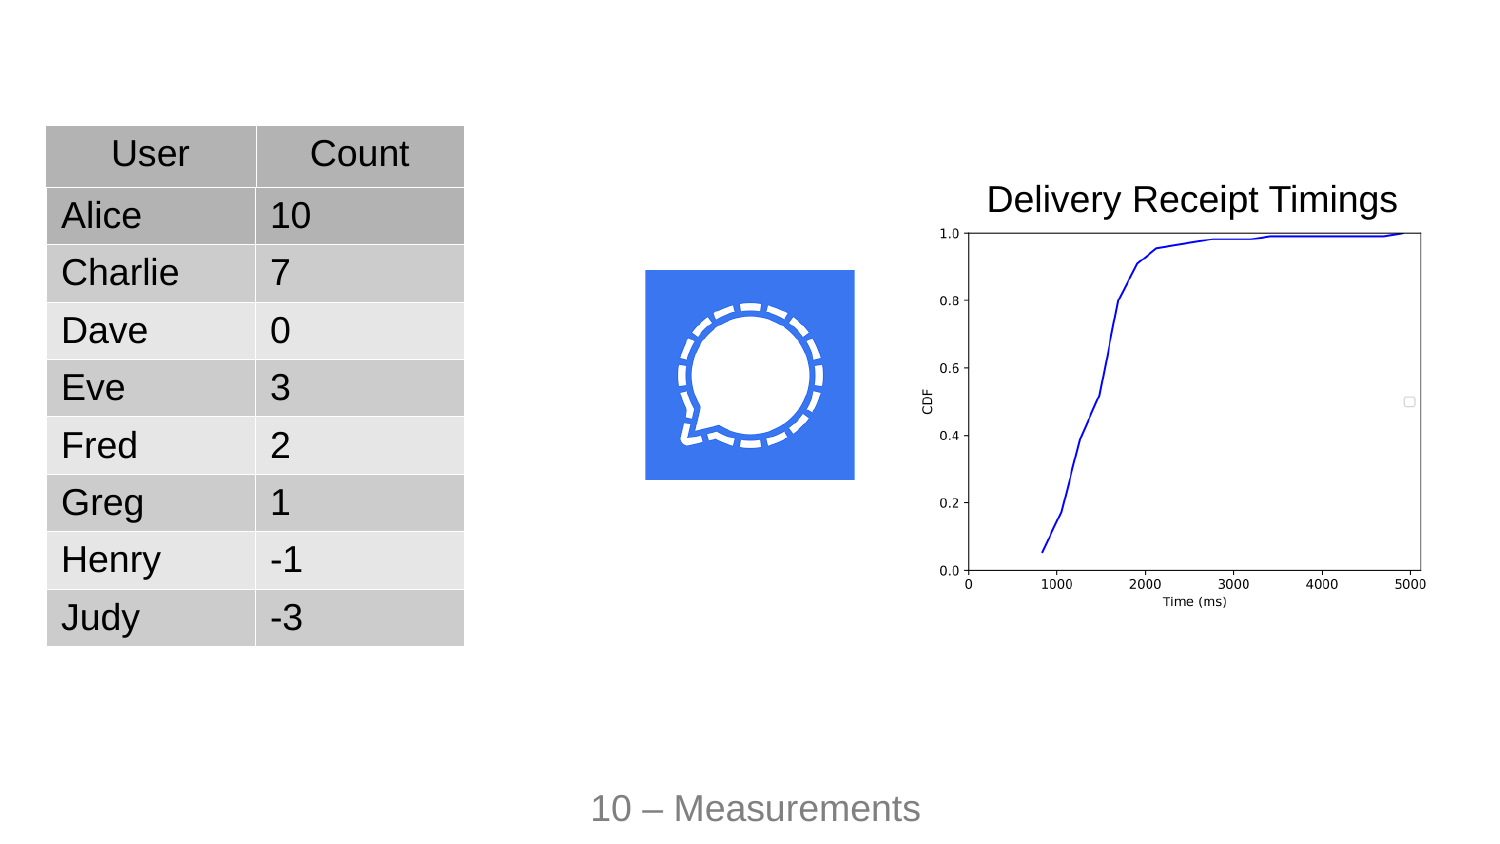

| User | Count |
| --- | --- |
Delivery Receipt Timings
| Alice | 10 |
| --- | --- |
| Charlie | 7 |
| Dave | 0 |
| Eve | 3 |
| Fred | 2 |
| Greg | 1 |
| Henry | -1 |
| Judy | -3 |
10 – Measurements